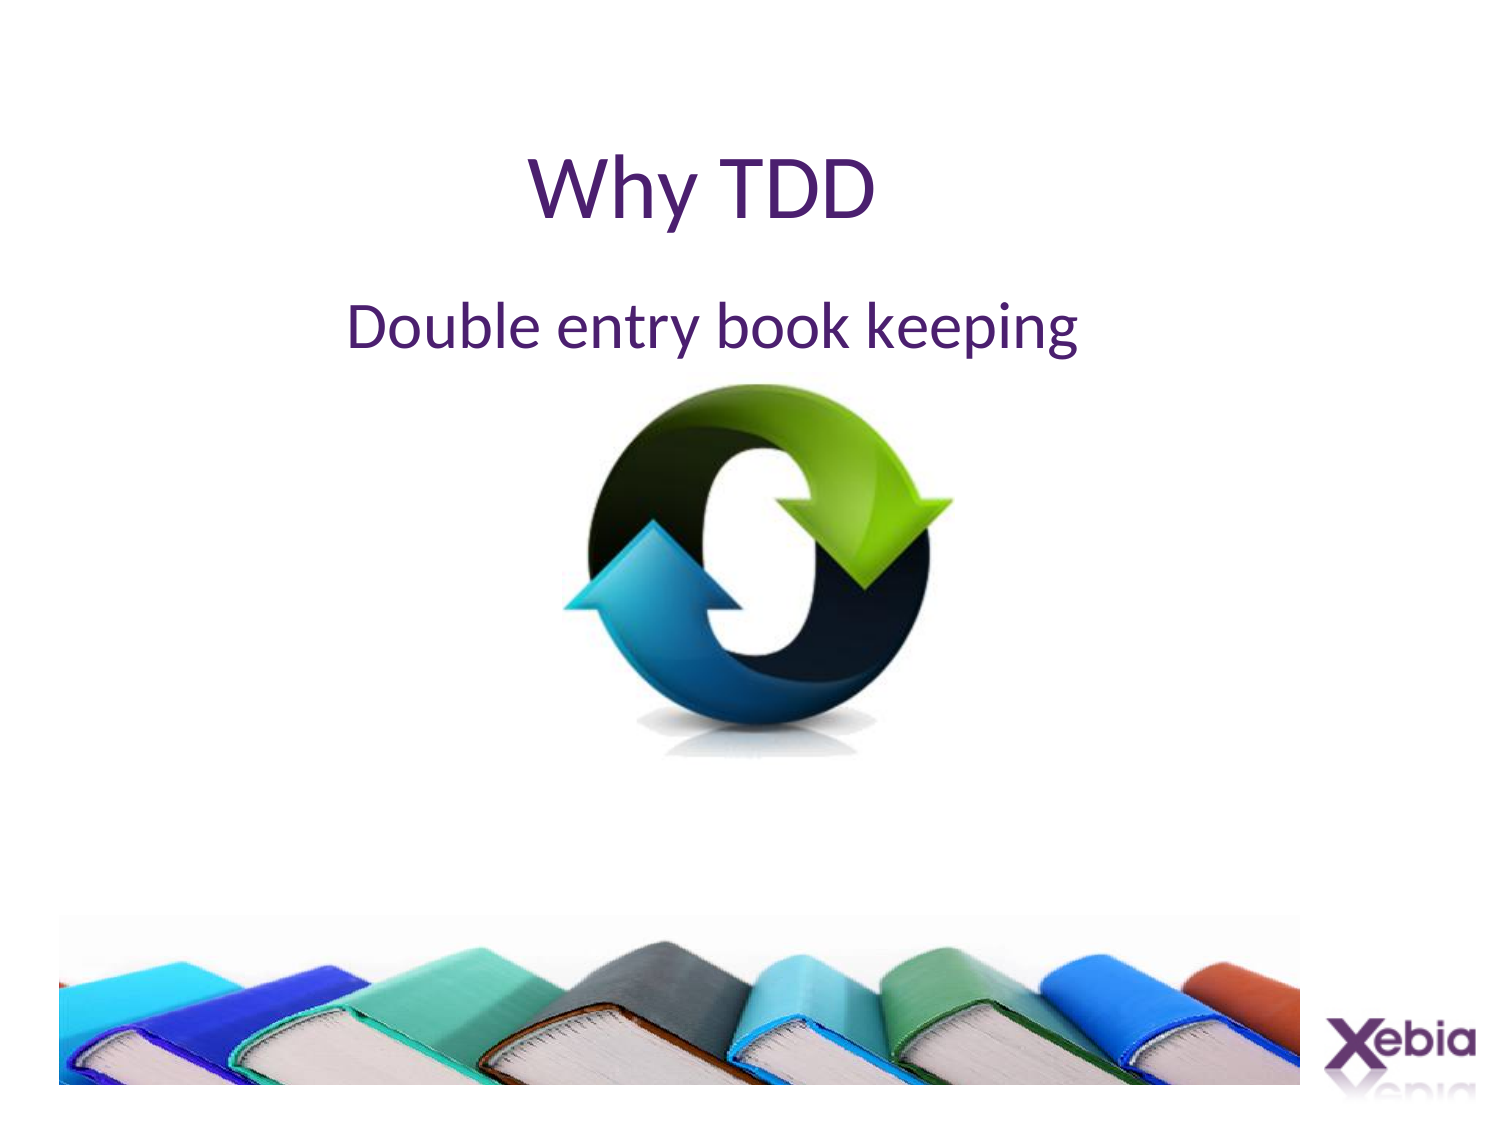

# Why TDD
Double entry book keeping